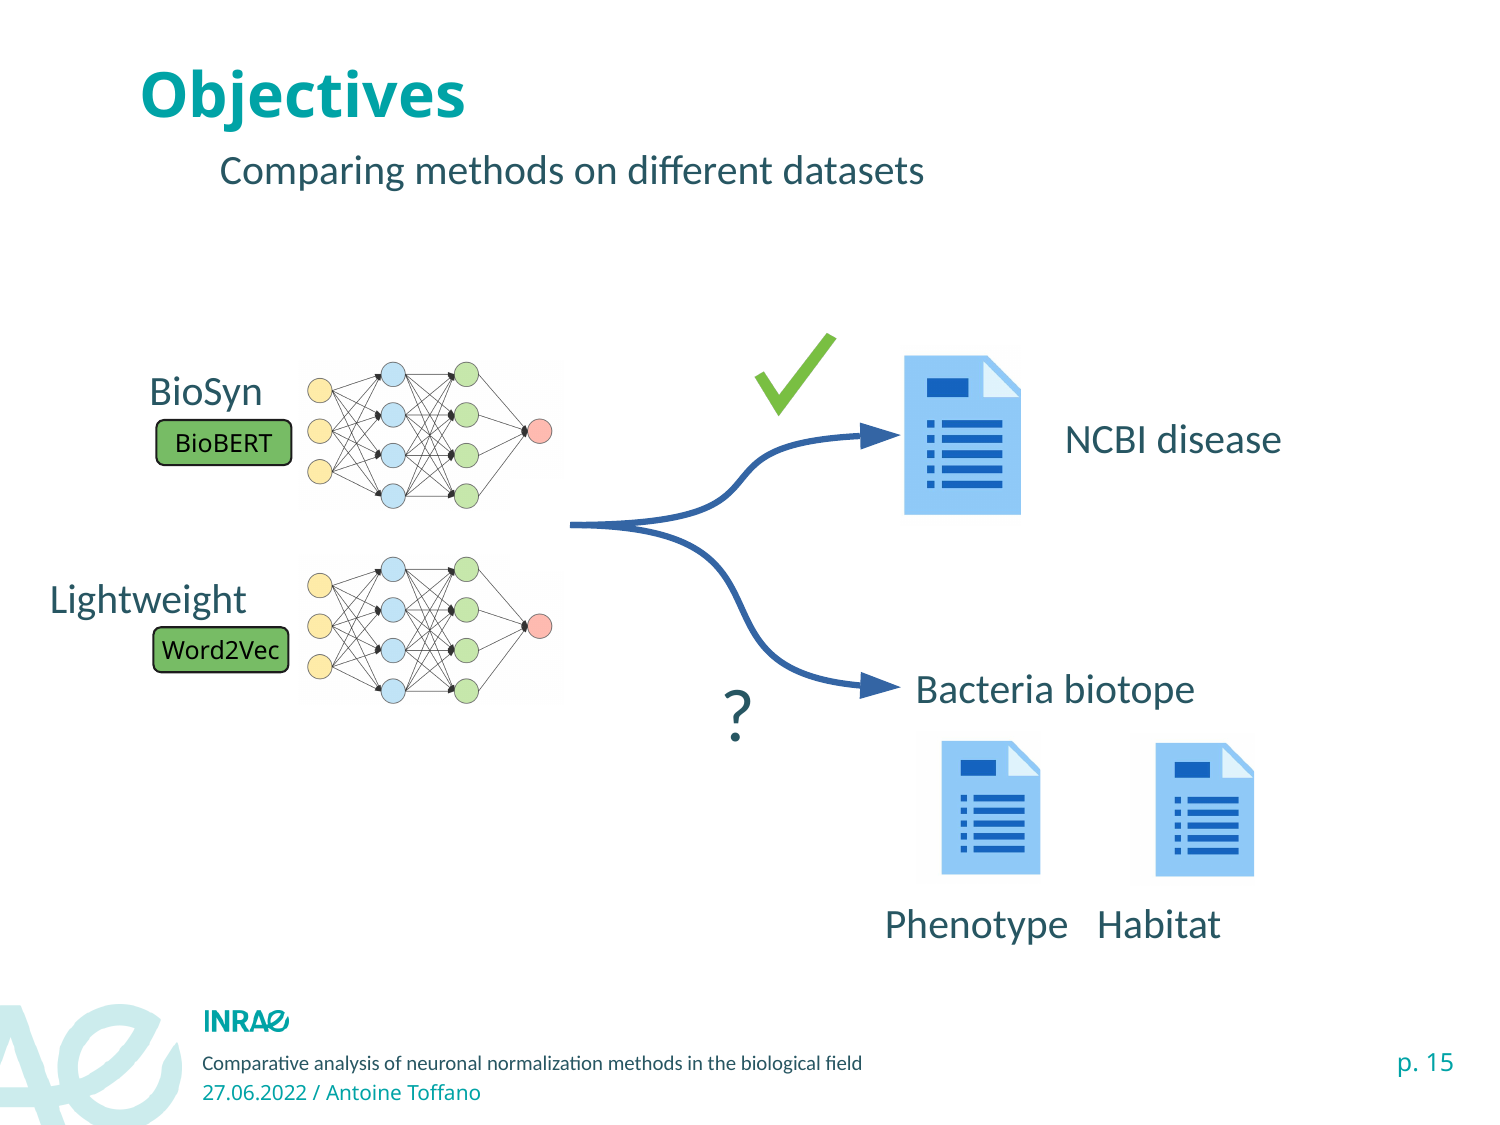

Objectives
Comparing methods on different datasets
BioSyn
NCBI disease
BioBERT
Lightweight
Word2Vec
Bacteria biotope
?
 Phenotype Habitat